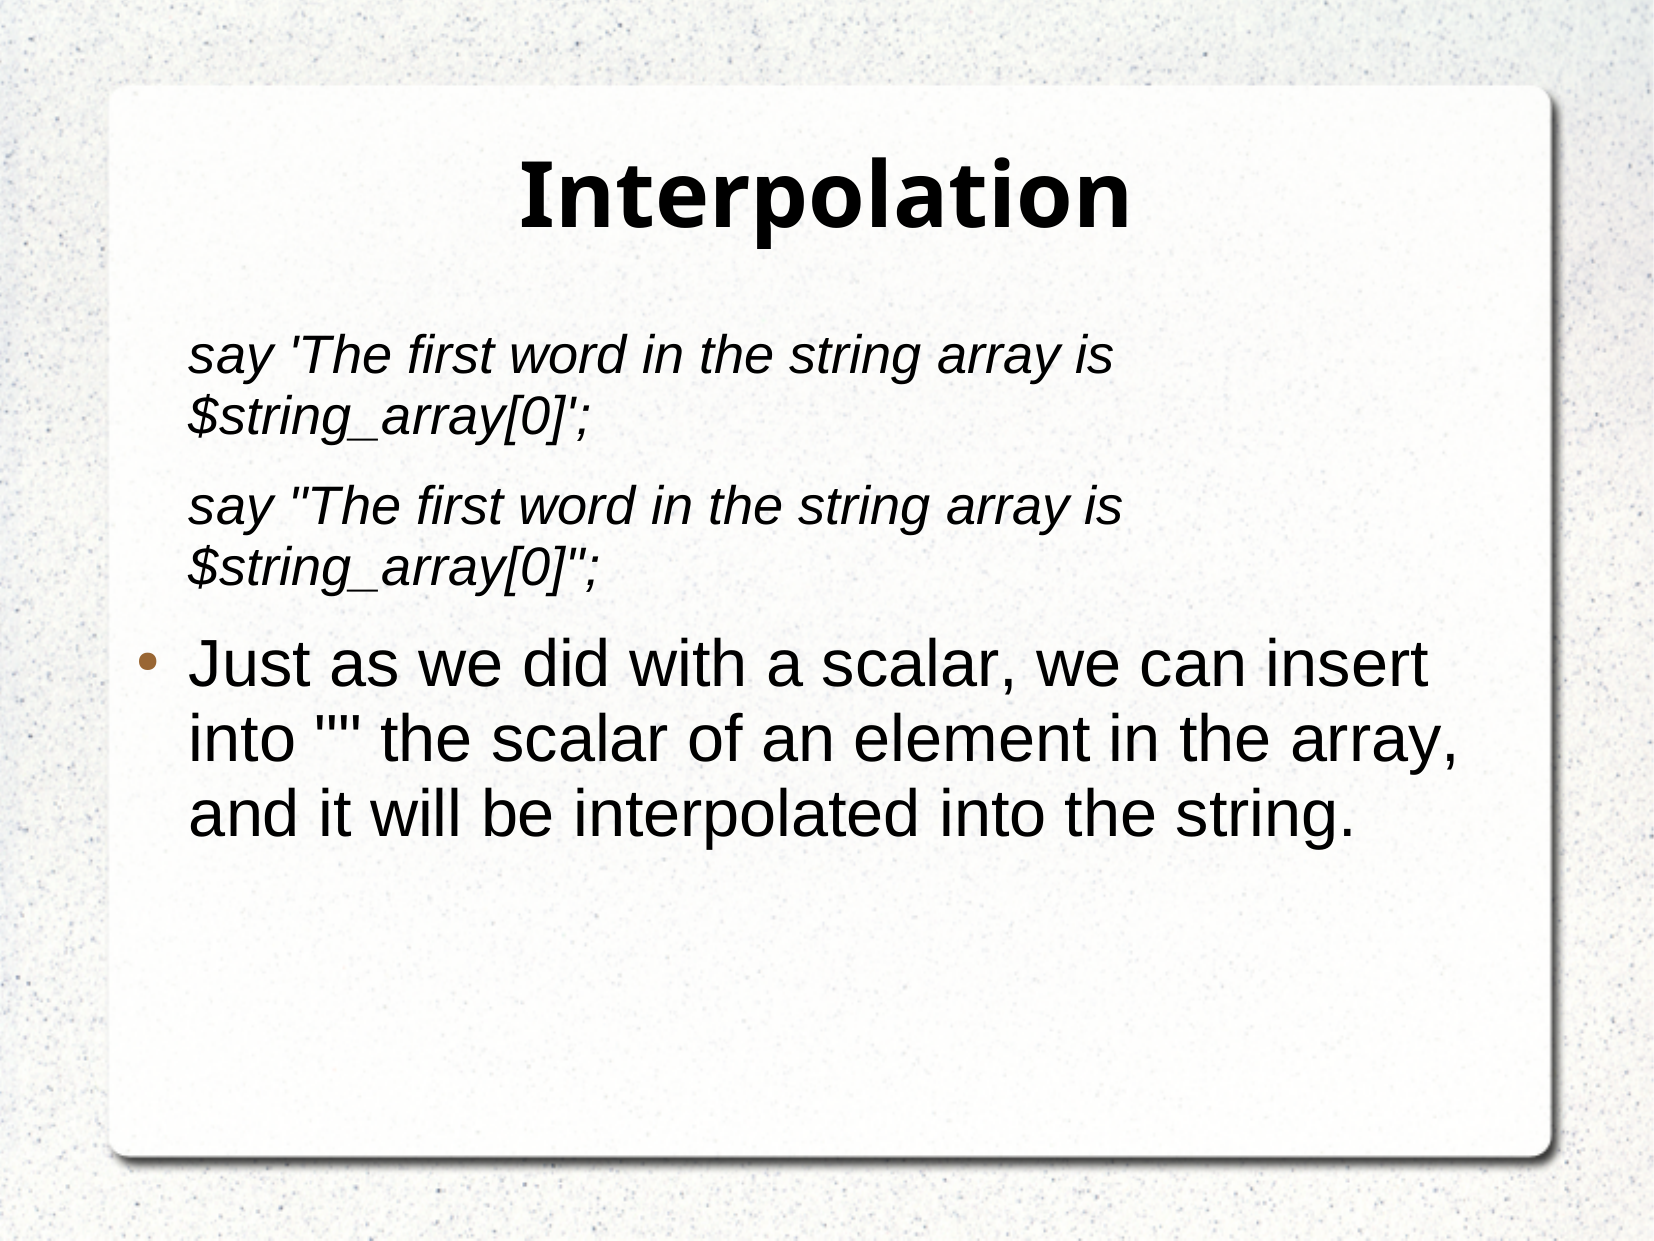

# Interpolation
say 'The first word in the string array is $string_array[0]';
say "The first word in the string array is $string_array[0]";
Just as we did with a scalar, we can insert into "" the scalar of an element in the array, and it will be interpolated into the string.